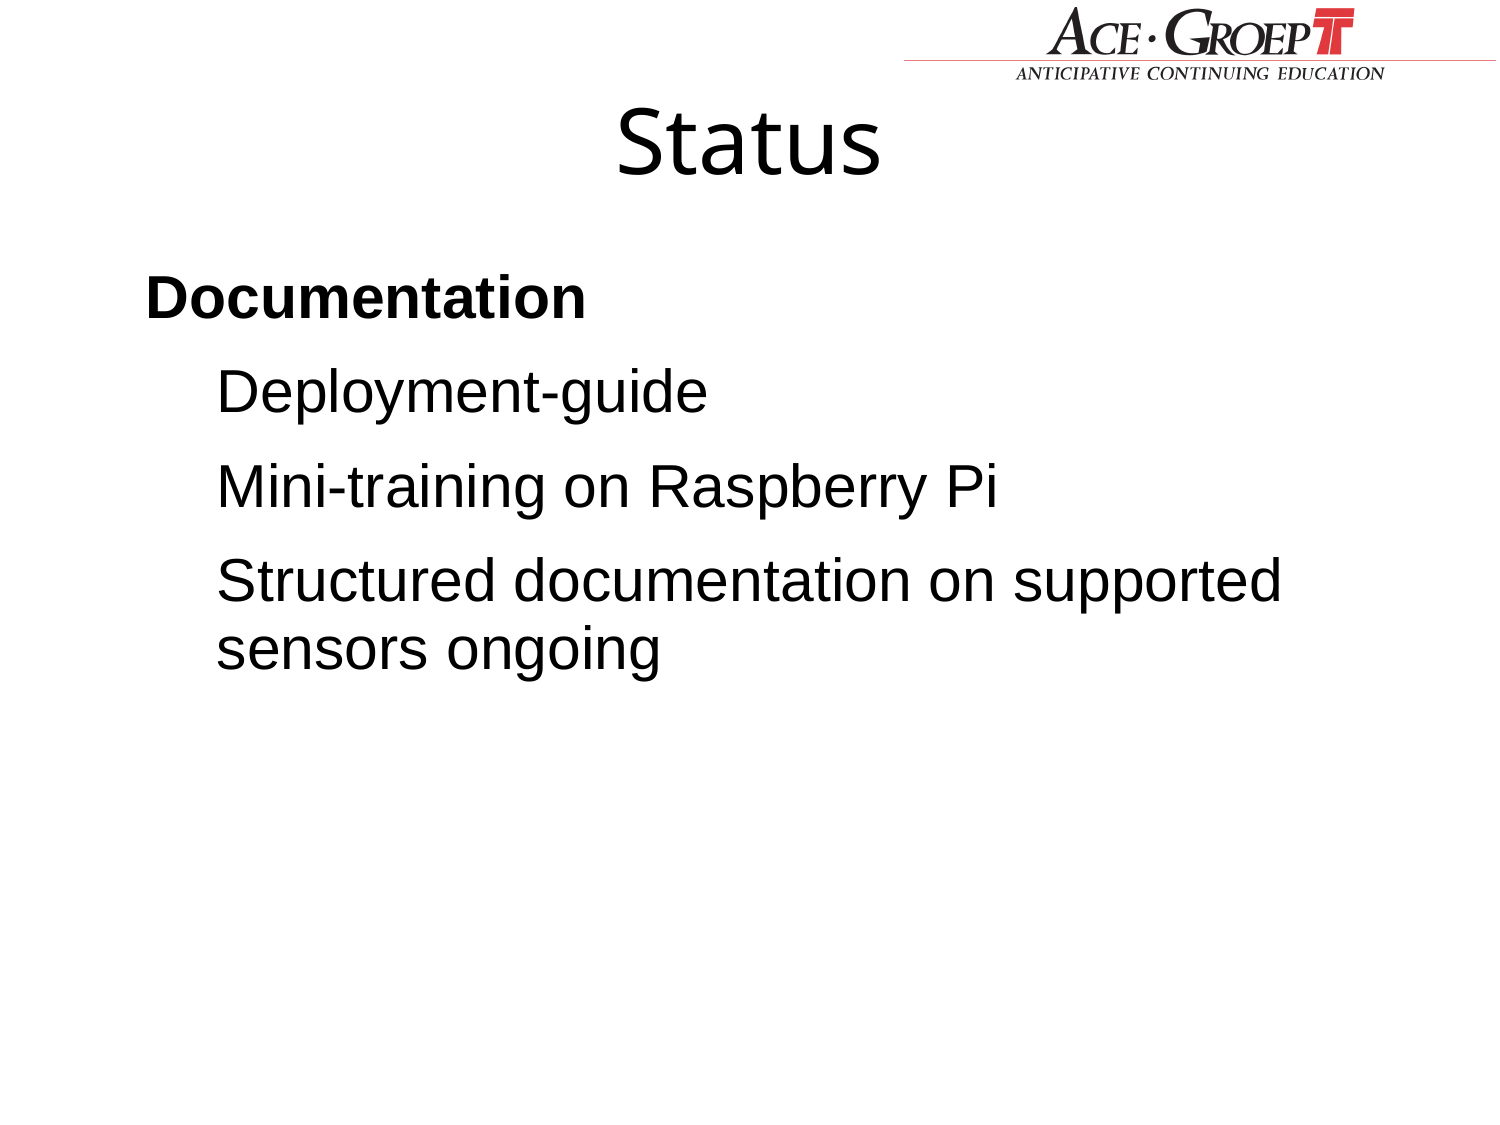

# Status
Documentation
Deployment-guide
Mini-training on Raspberry Pi
Structured documentation on supported sensors ongoing